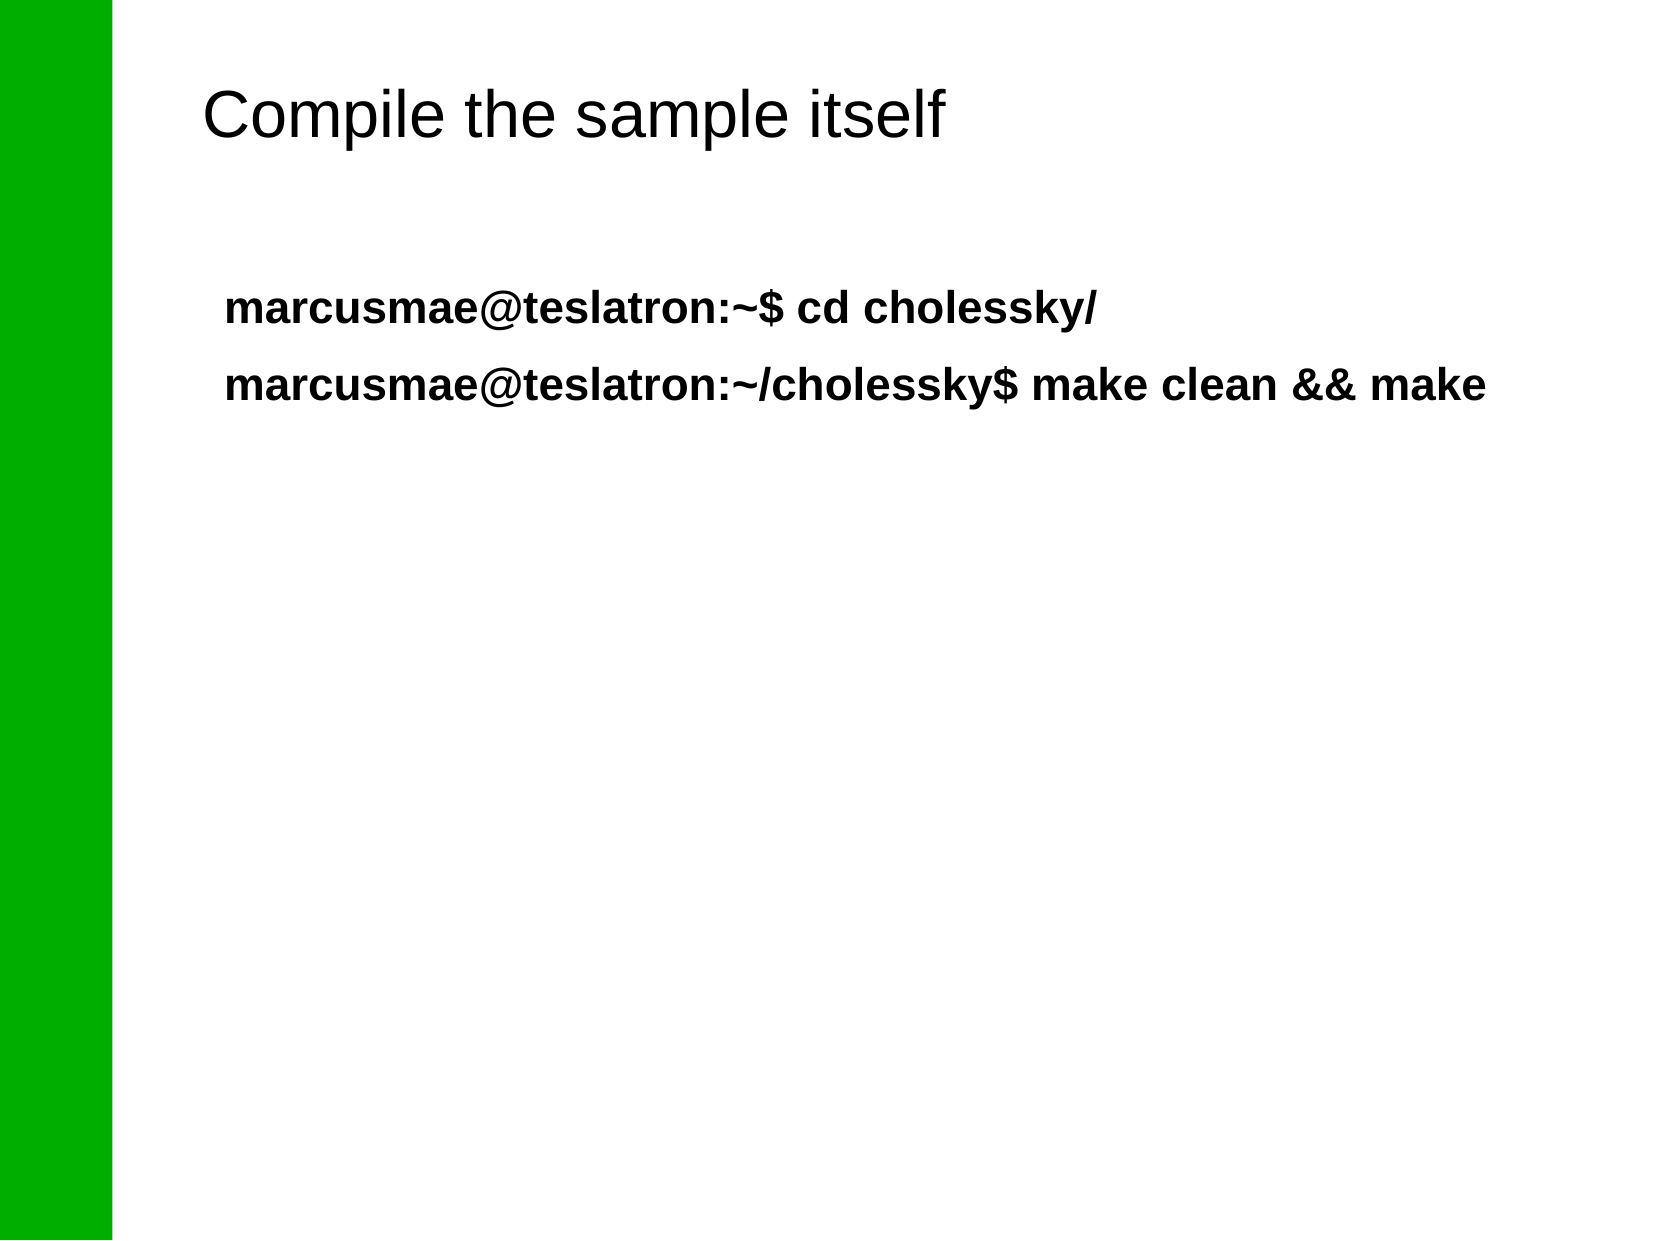

Compile the sample itself
marcusmae@teslatron:~$ cd cholessky/
marcusmae@teslatron:~/cholessky$ make clean && make